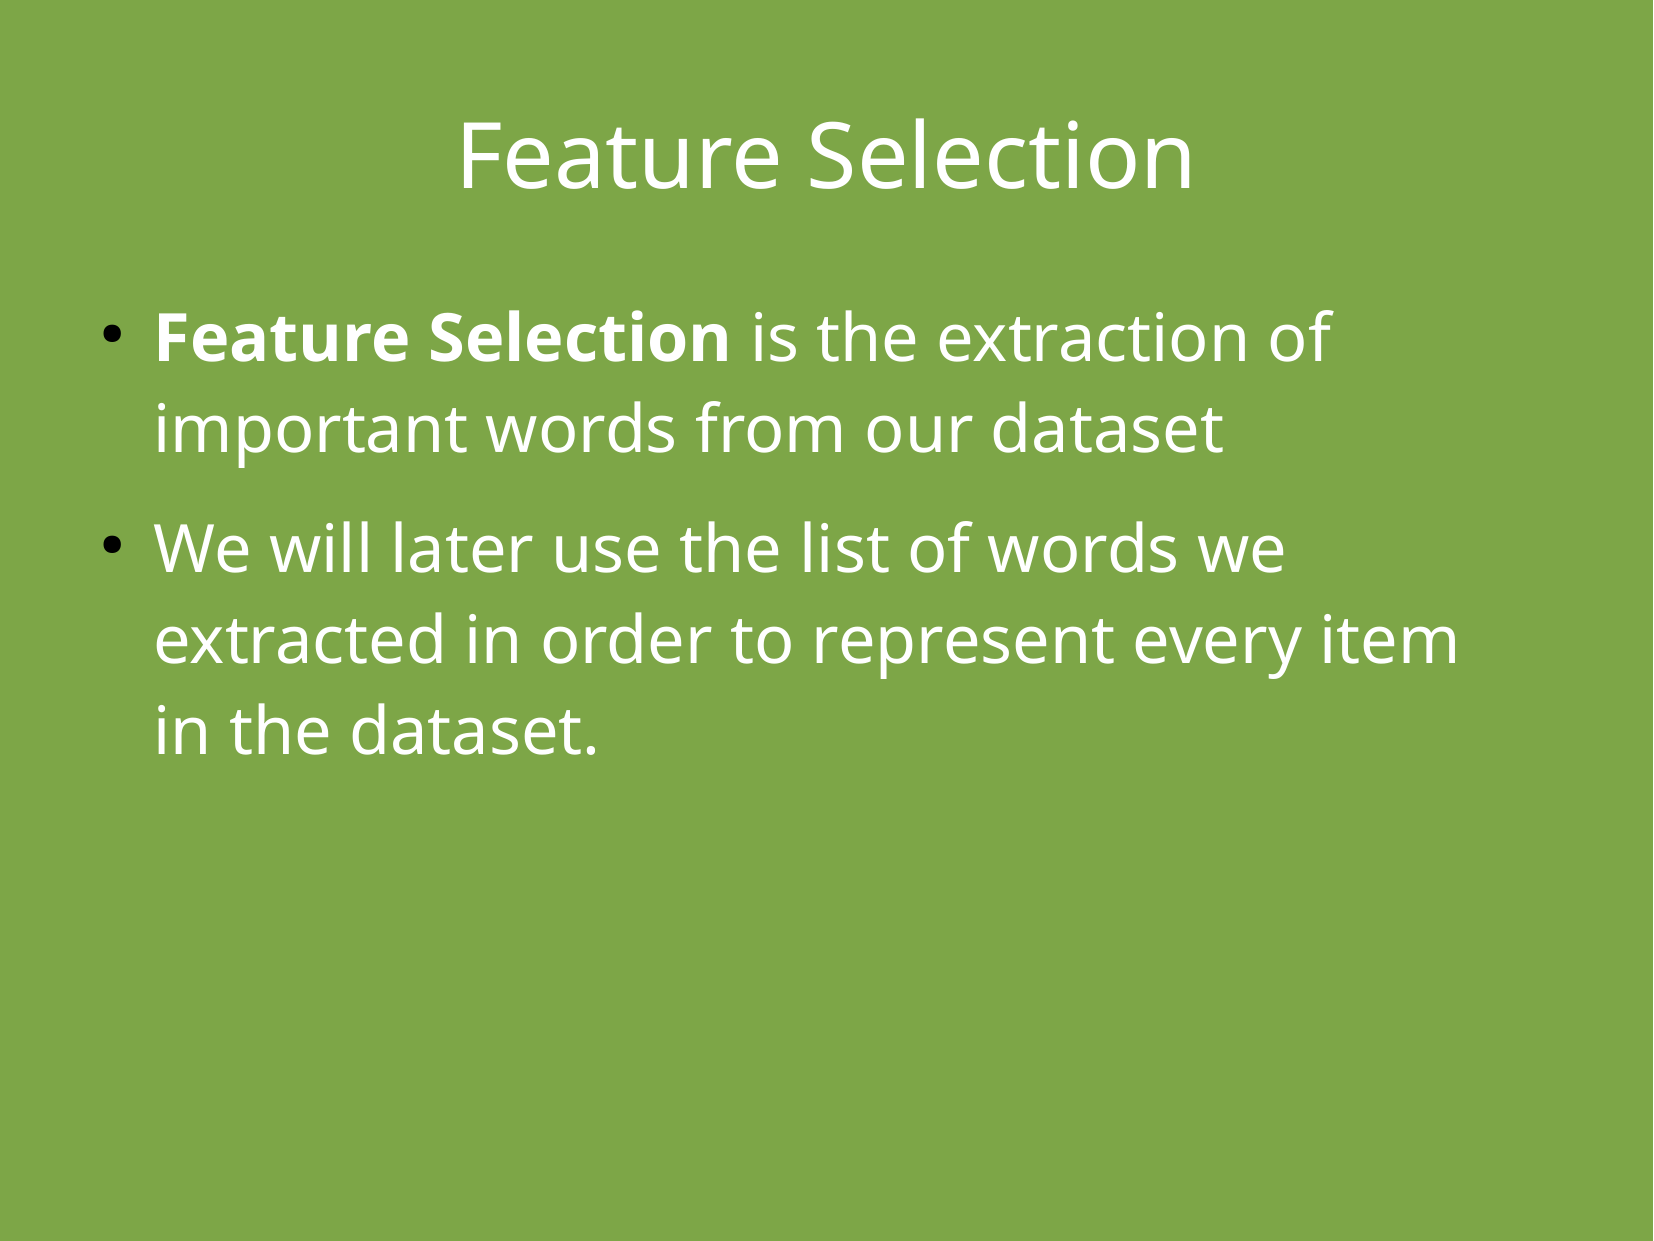

# Feature Selection
Feature Selection is the extraction of important words from our dataset
We will later use the list of words we extracted in order to represent every item in the dataset.